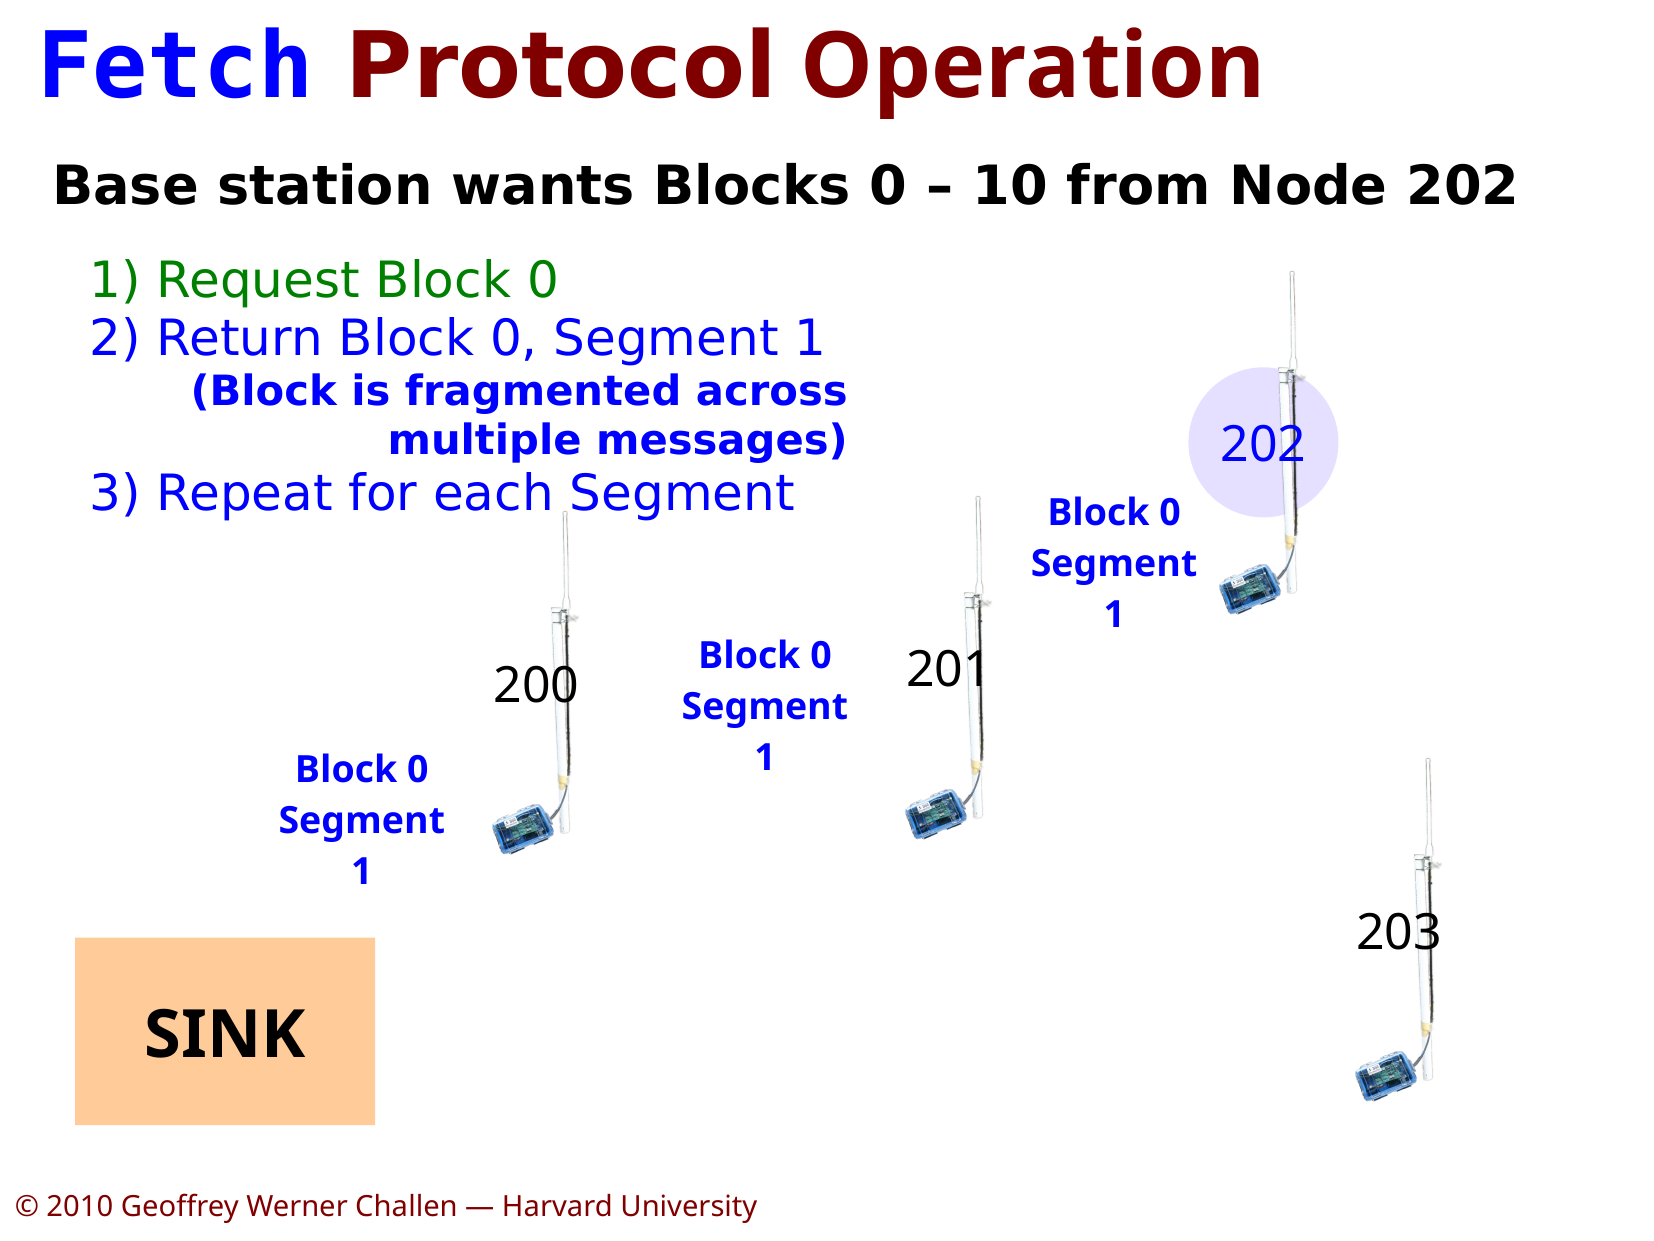

# Fetch Protocol Operation
Base station wants Blocks 0 – 10 from Node 202
1) Request Block 0
2) Return Block 0, Segment 1
(Block is fragmented across multiple messages)
3) Repeat for each Segment
202
Block 0
Segment 1
201
200
Block 0
Segment 1
Block 0
Segment 1
203
SINK